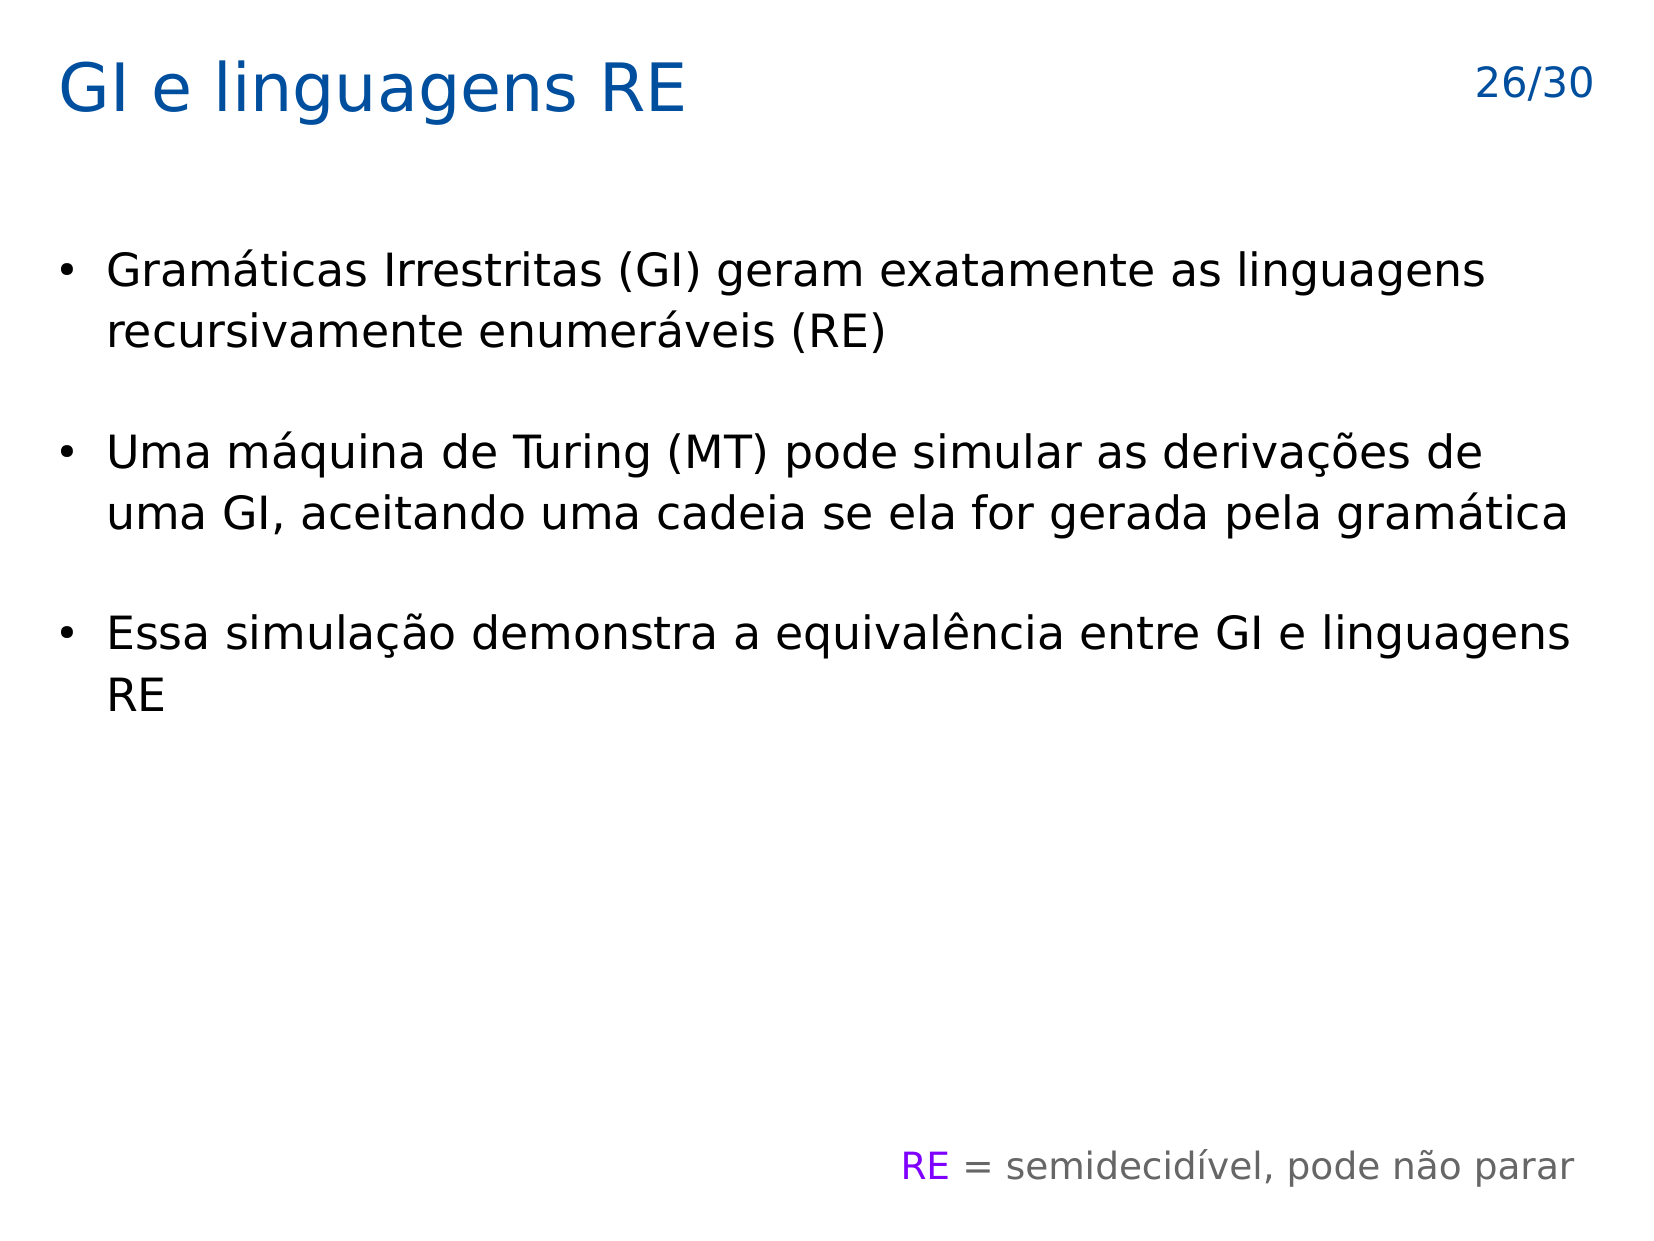

# GI e linguagens RE
26
Gramáticas Irrestritas (GI) geram exatamente as linguagens recursivamente enumeráveis (RE)
Uma máquina de Turing (MT) pode simular as derivações de uma GI, aceitando uma cadeia se ela for gerada pela gramática
Essa simulação demonstra a equivalência entre GI e linguagens RE
RE = semidecidível, pode não parar